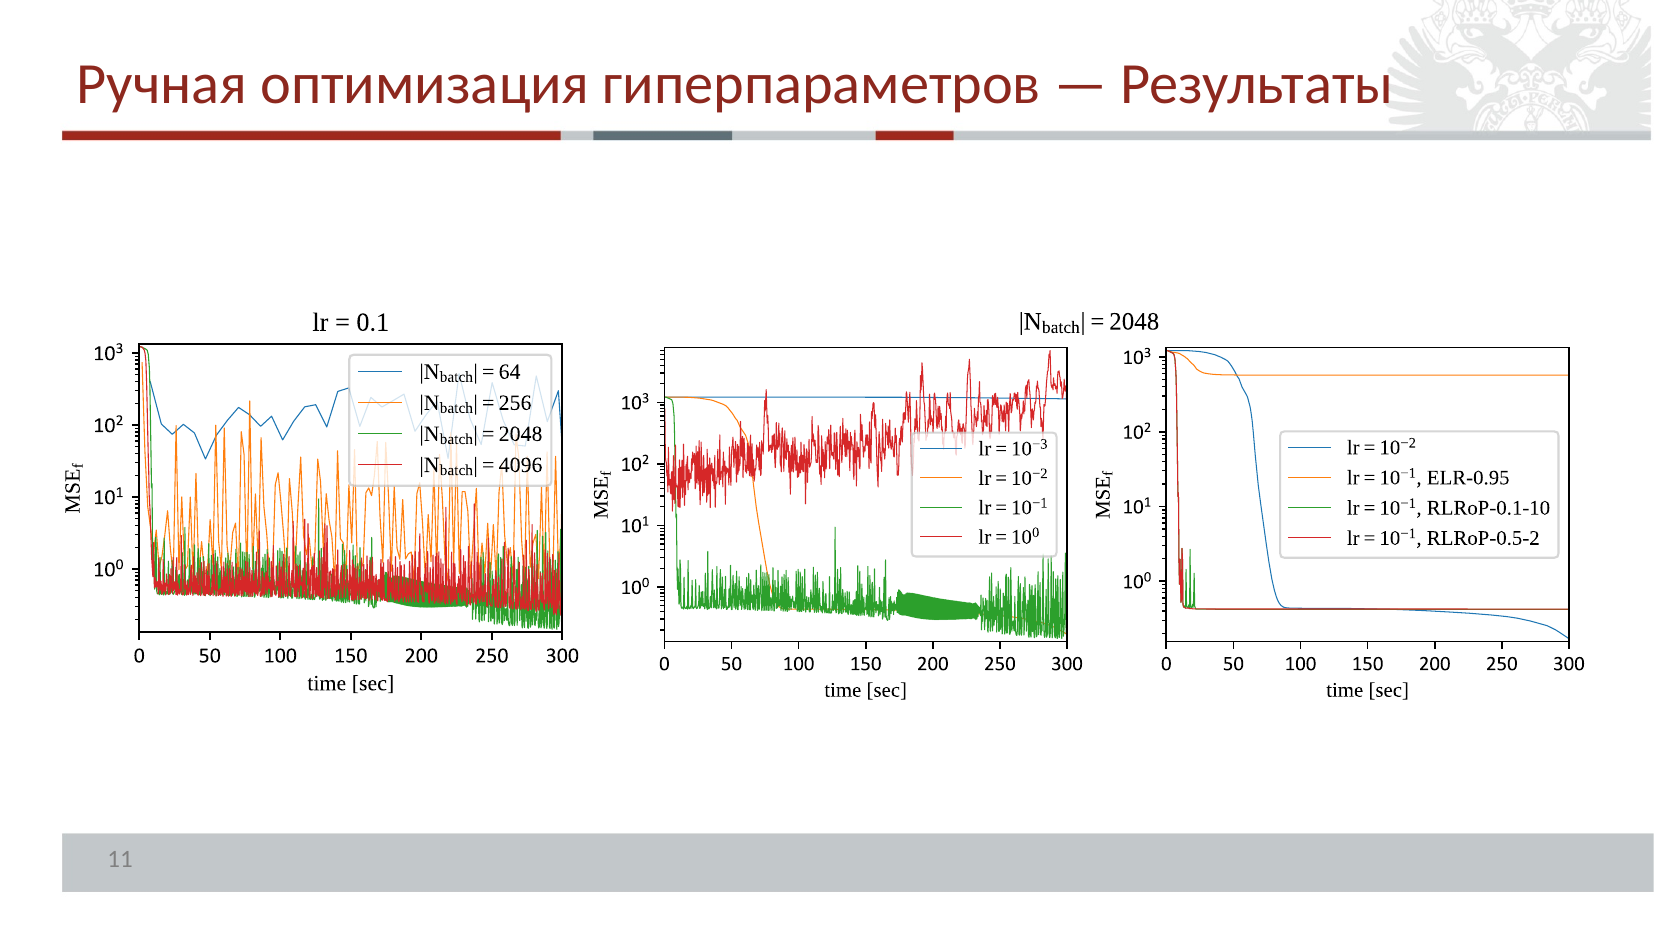

# Ручная оптимизация гиперпараметров — Результаты
11